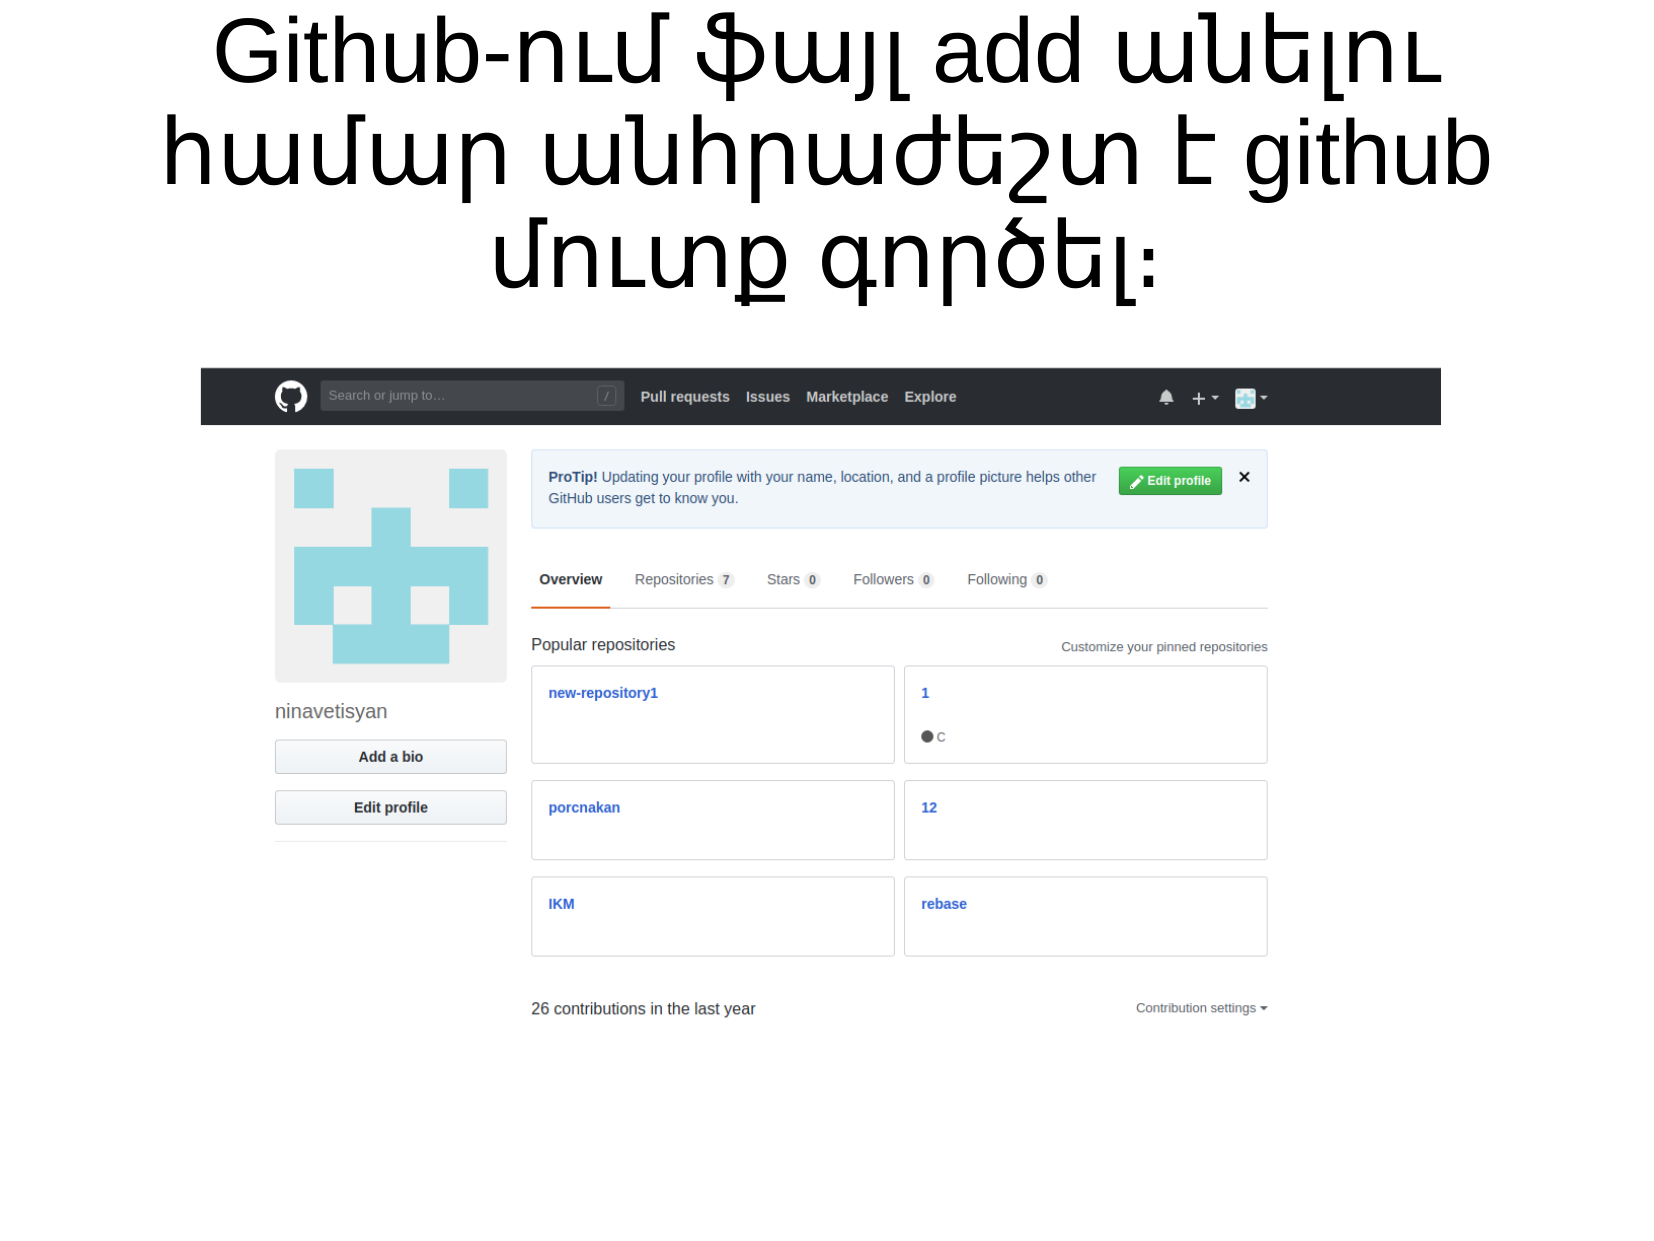

# Github-ում ֆայլ add անելու համար անհրաժեշտ է github մուտք գործել։